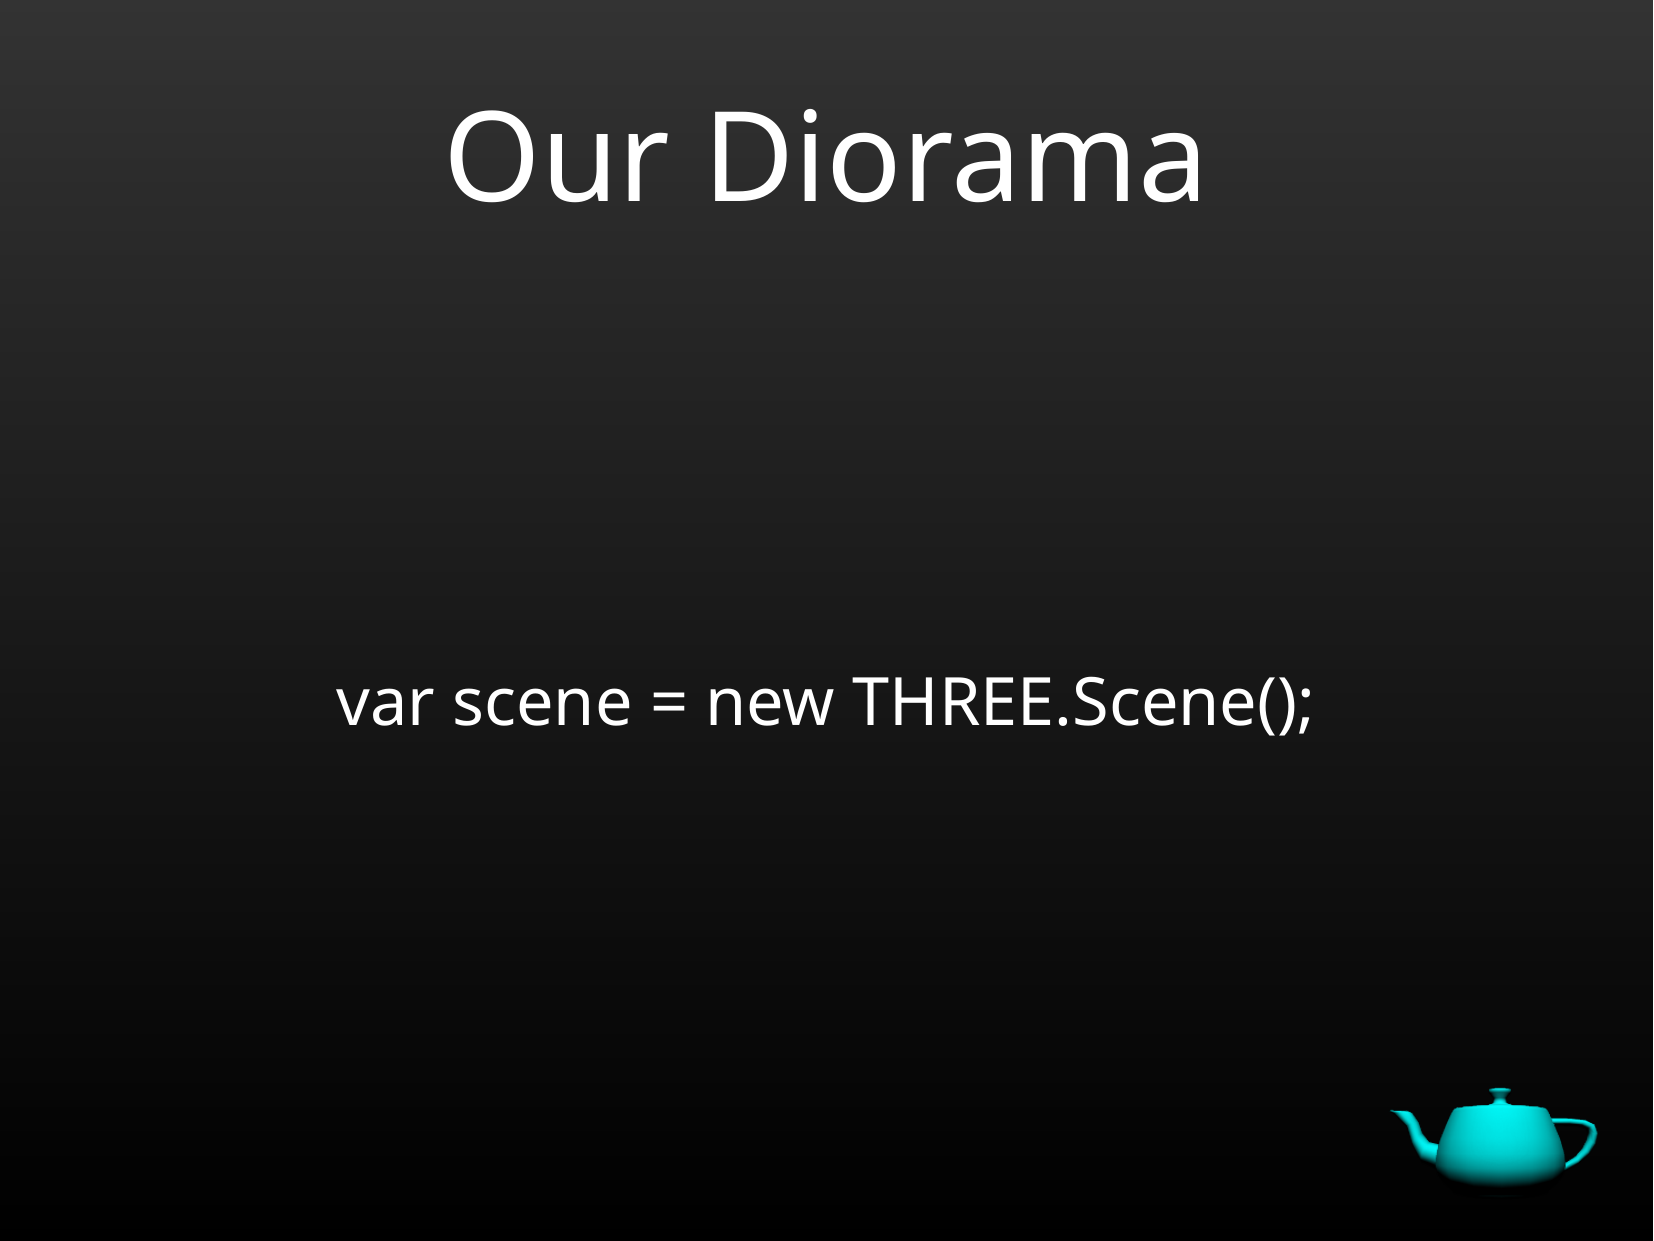

Our Diorama
# var scene = new THREE.Scene();